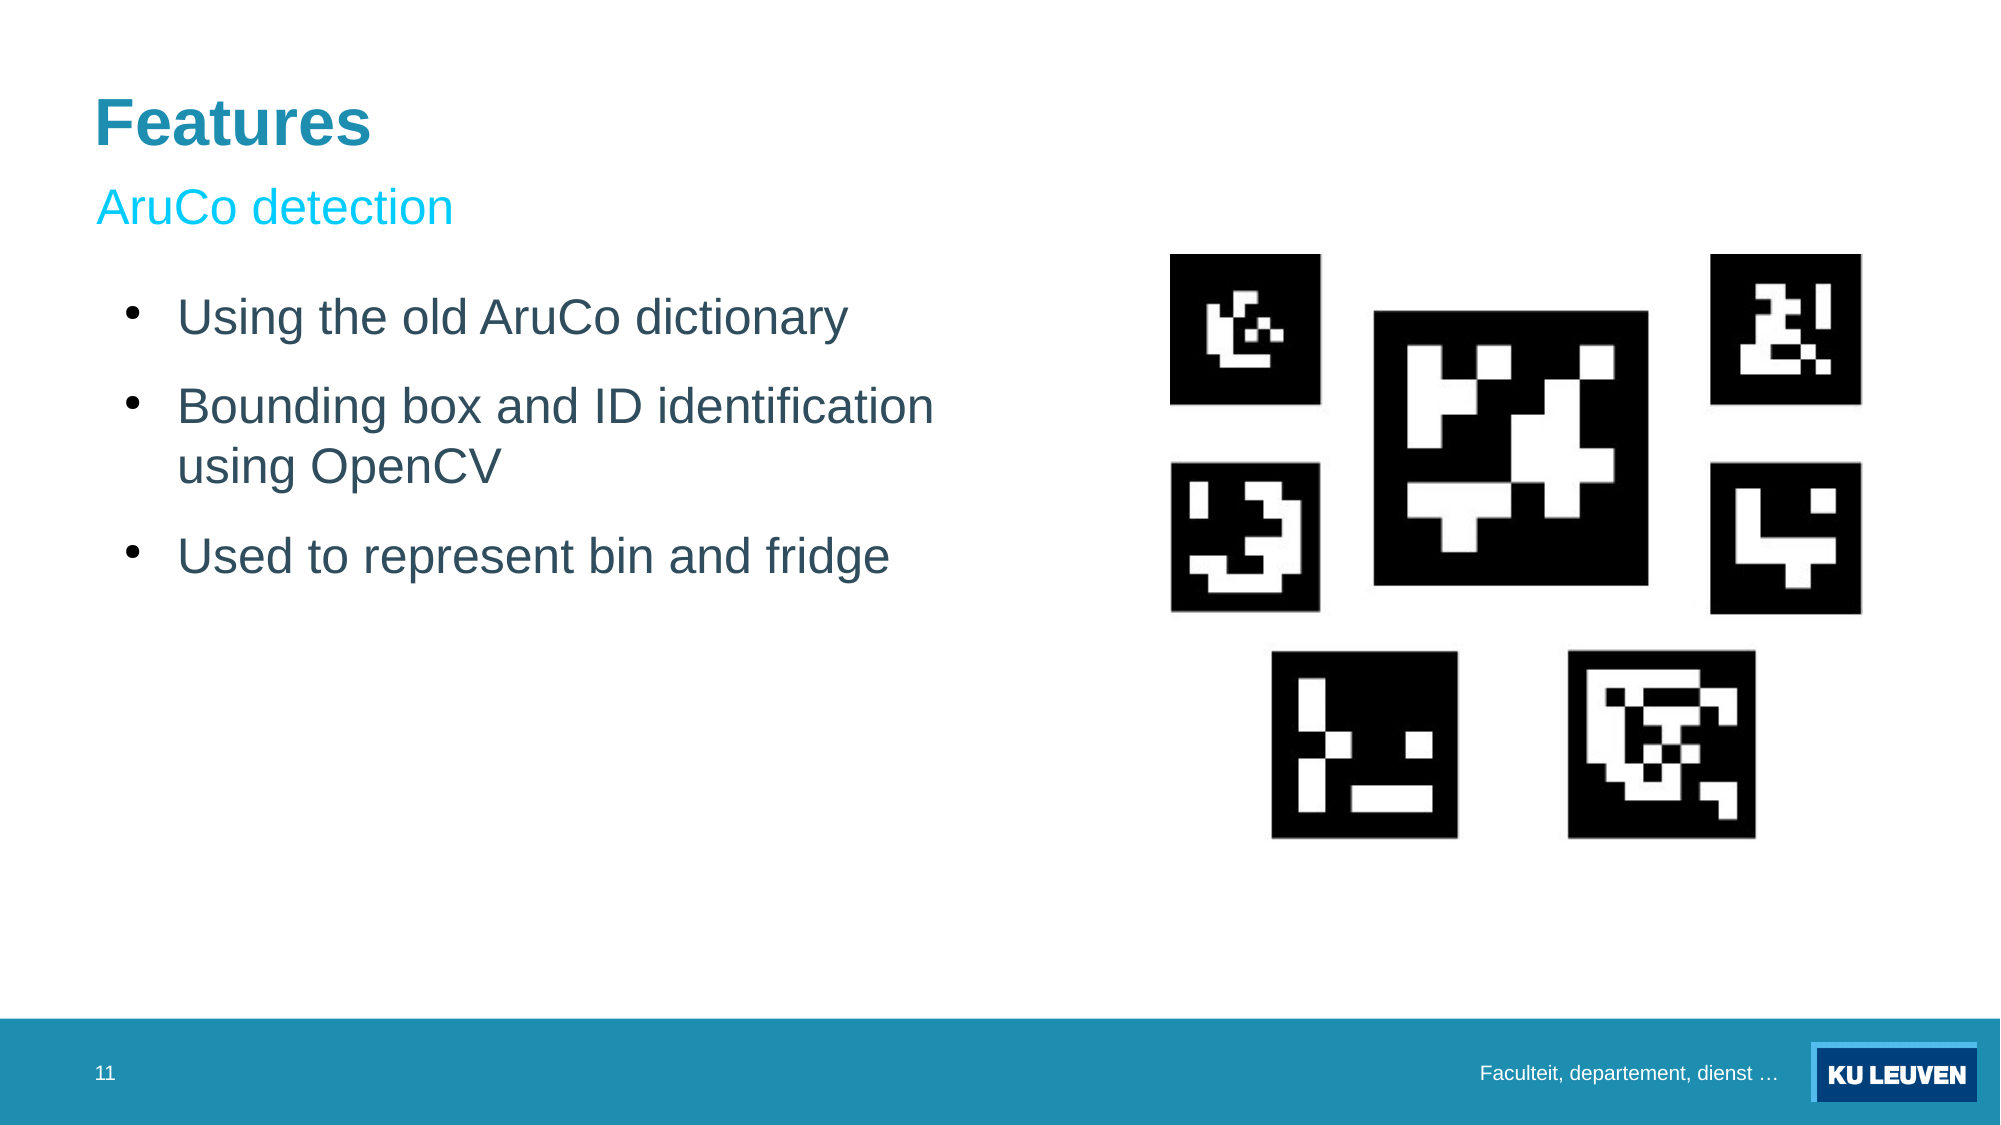

# Features
AruCo detection
Using the old AruCo dictionary
Bounding box and ID identification using OpenCV
Used to represent bin and fridge
11
KULeuven, CoaCo